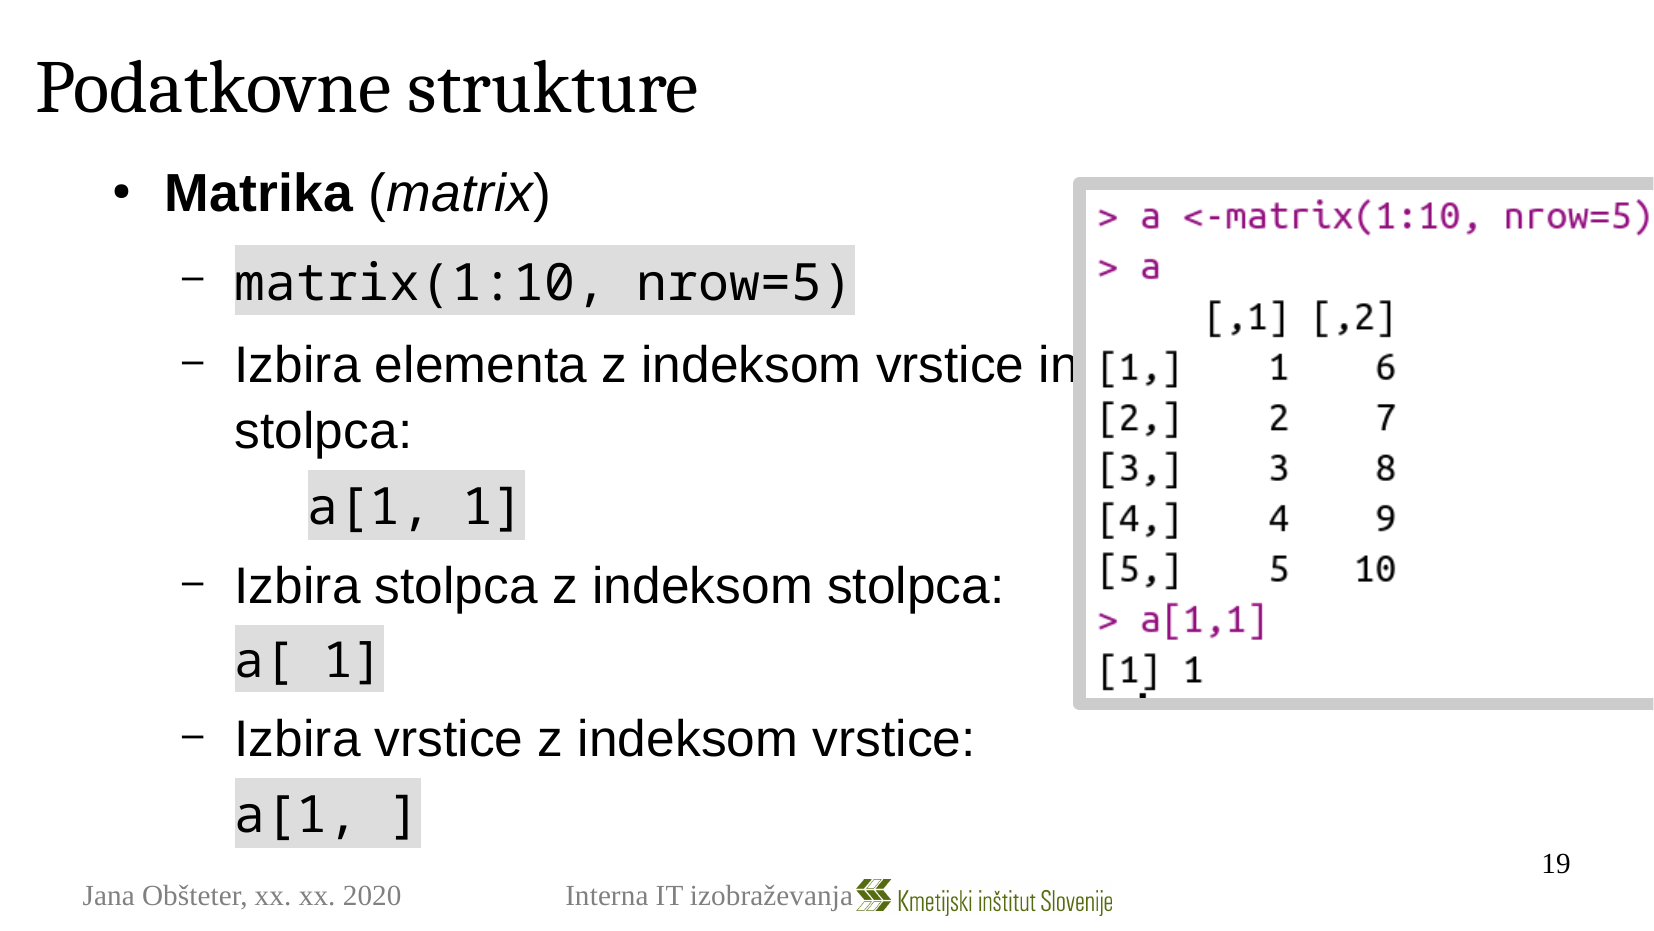

# Podatkovne strukture
Matrika (matrix)
matrix(1:10, nrow=5)
Izbira elementa z indeksom vrstice in stolpca:
	a[1, 1]
Izbira stolpca z indeksom stolpca: 		a[ 1]
Izbira vrstice z indeksom vrstice: 		a[1, ]
19